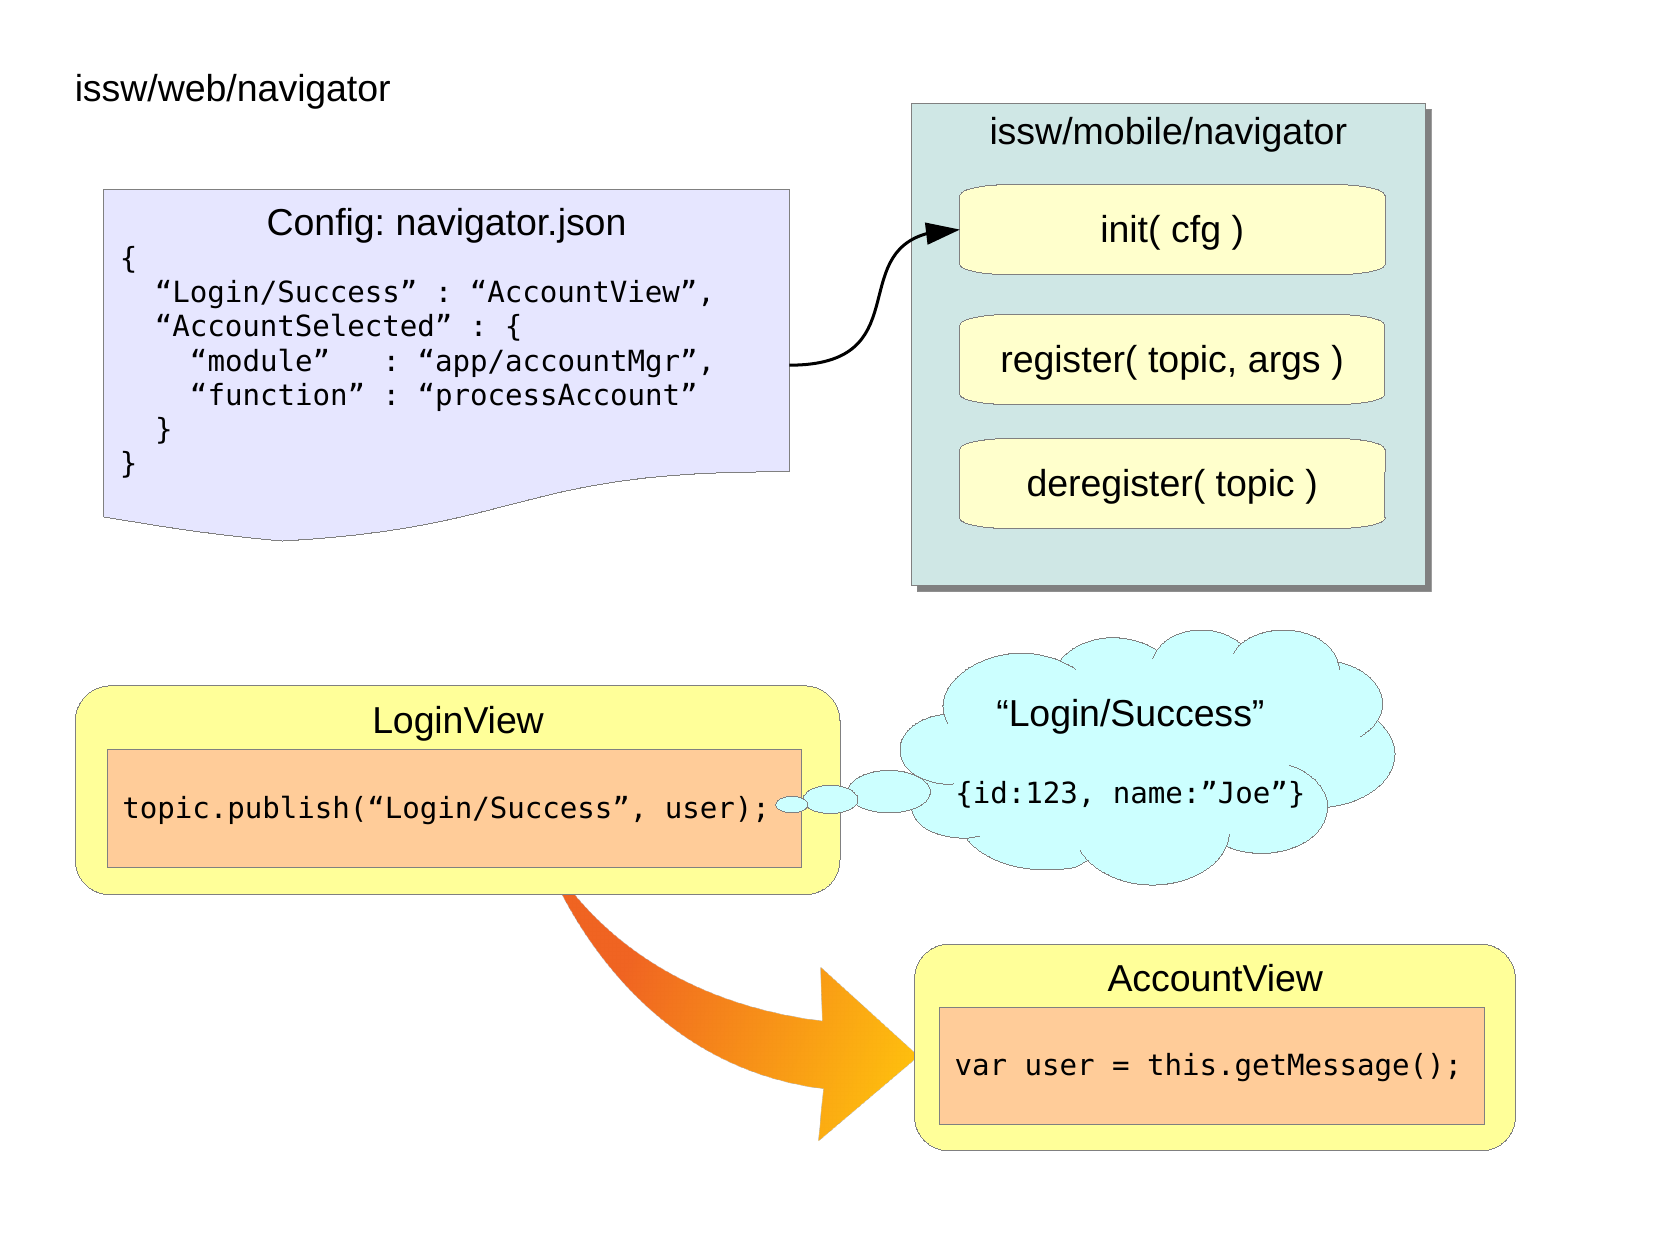

issw/web/navigator
issw/mobile/navigator
init( cfg )
Config: navigator.json
{
 “Login/Success” : “AccountView”,
 “AccountSelected” : {
 “module” : “app/accountMgr”,
 “function” : “processAccount”
 }
}
register( topic, args )
deregister( topic )
“Login/Success”
{id:123, name:”Joe”}
LoginView
topic.publish(“Login/Success”, user);
AccountView
var user = this.getMessage();